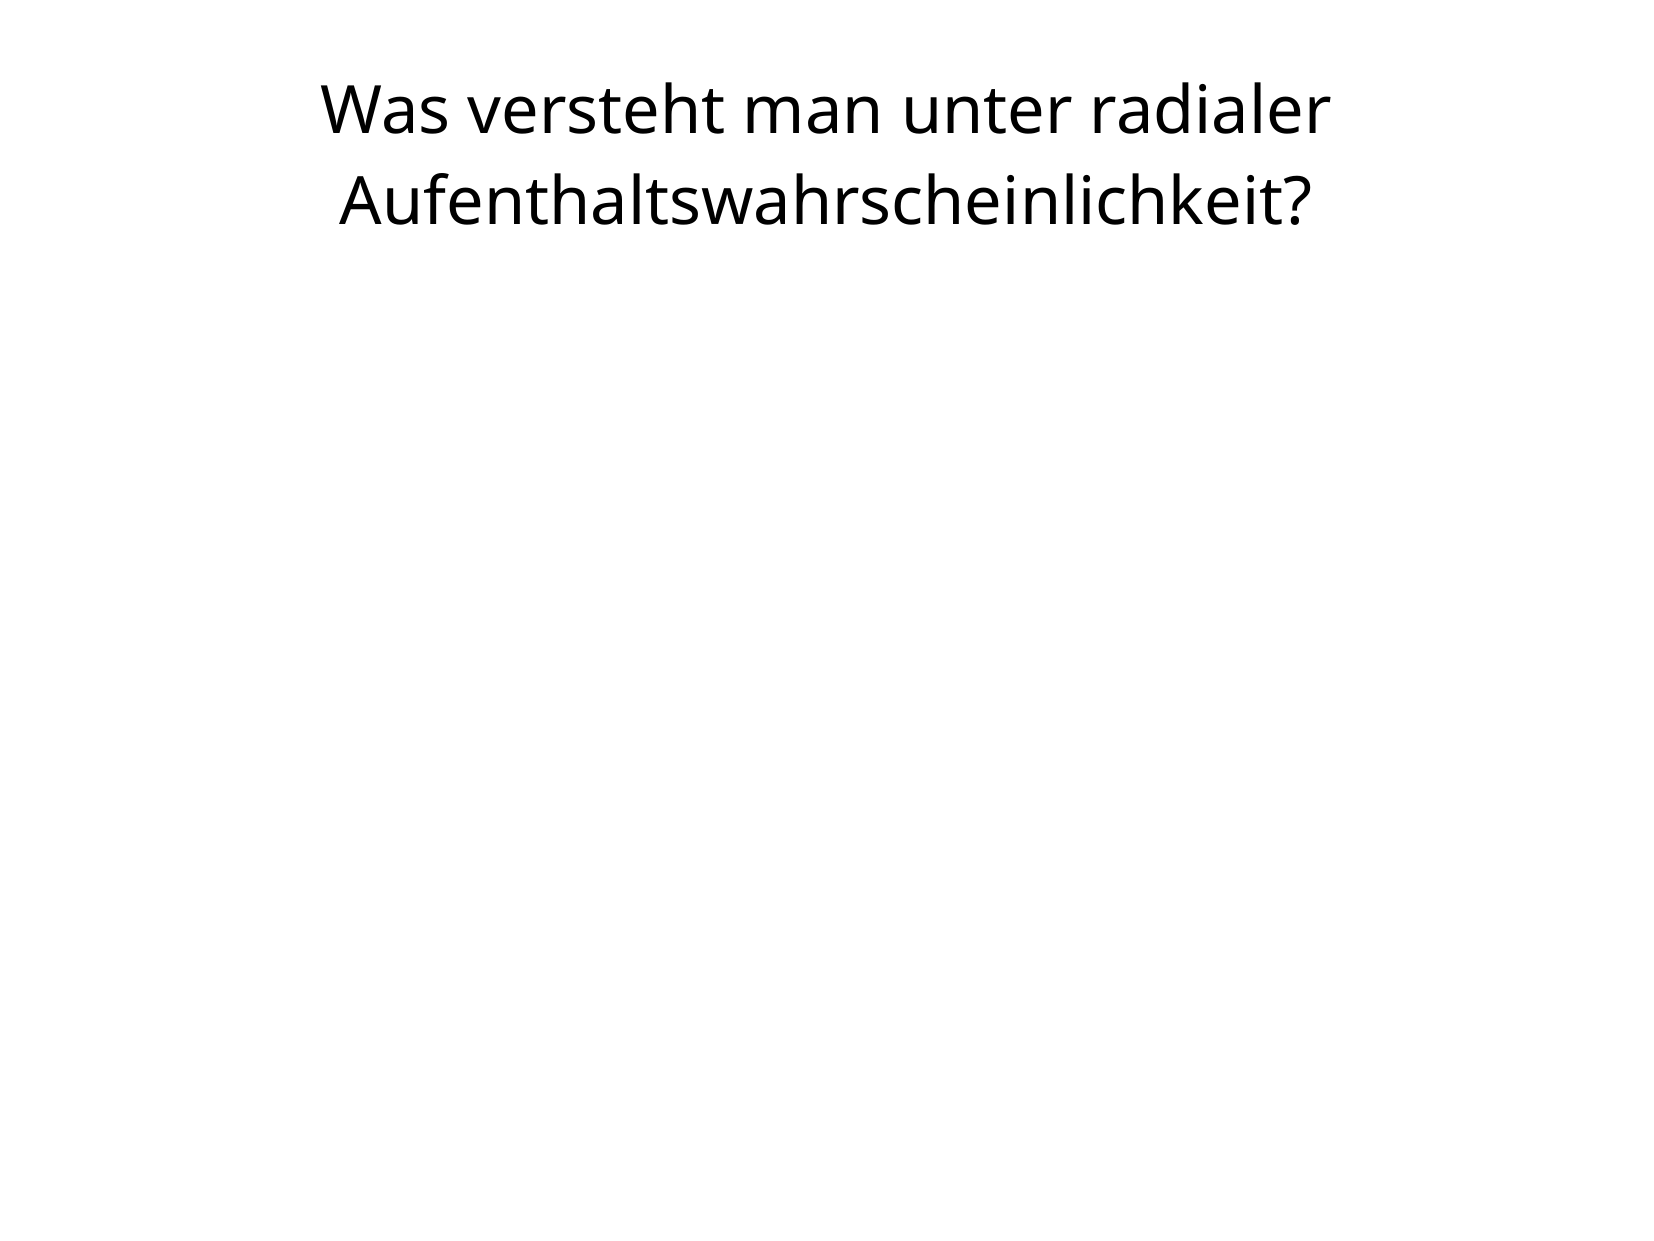

# Was versteht man unter radialer Aufenthaltswahrscheinlichkeit?